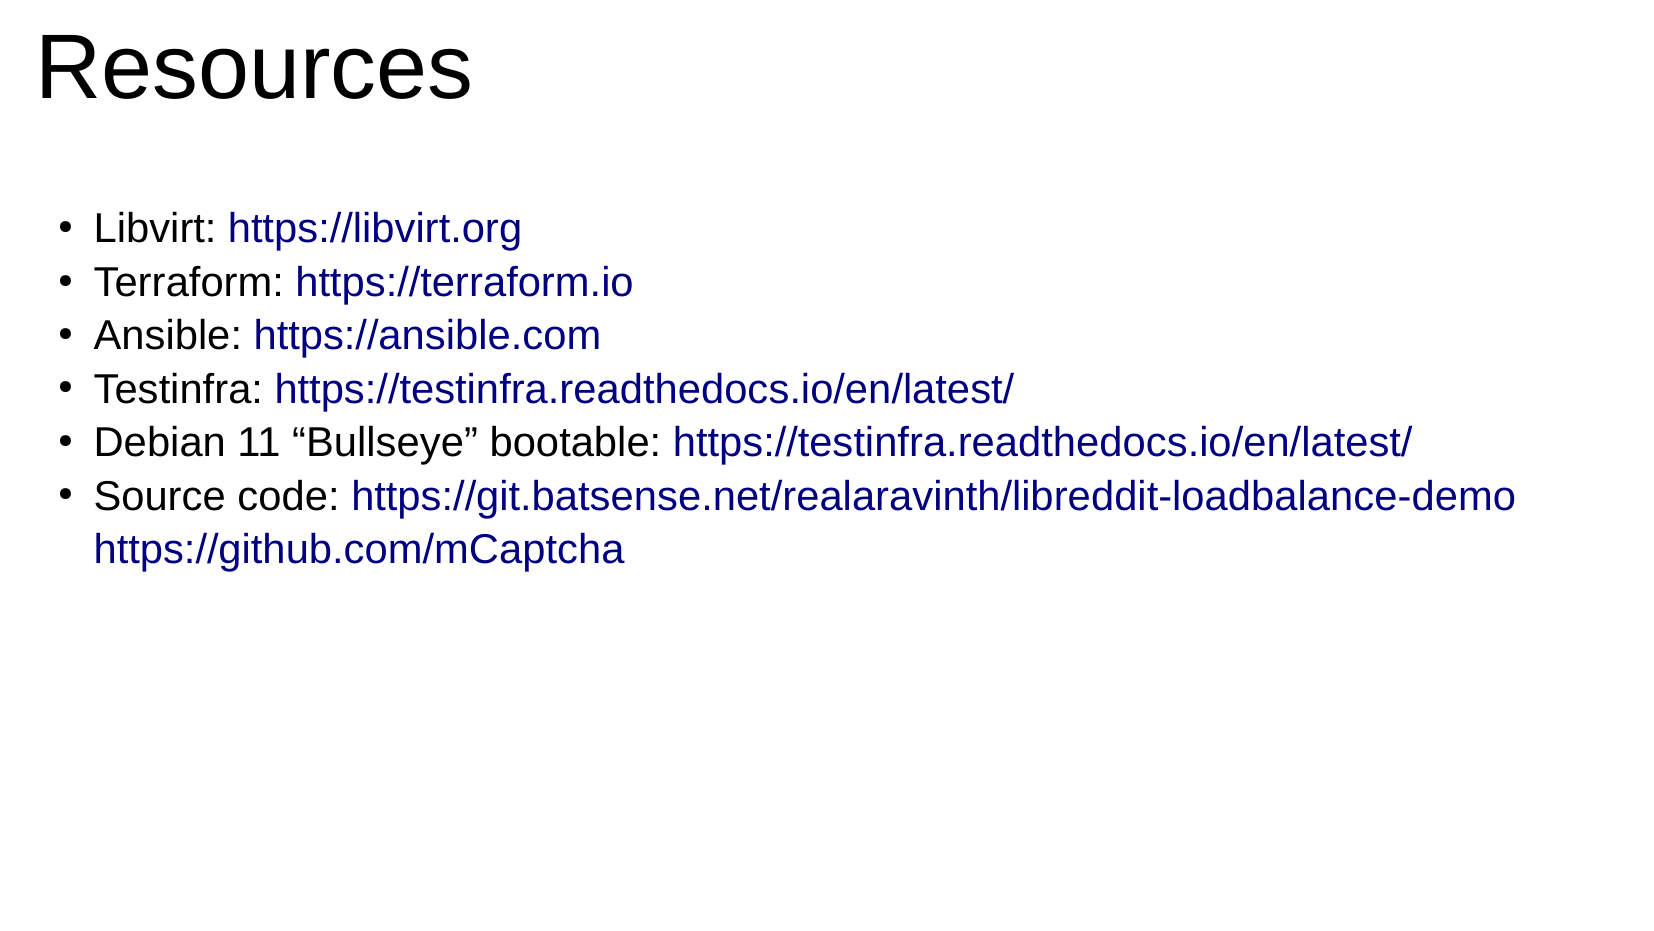

# Resources
Libvirt: https://libvirt.org
Terraform: https://terraform.io
Ansible: https://ansible.com
Testinfra: https://testinfra.readthedocs.io/en/latest/
Debian 11 “Bullseye” bootable: https://testinfra.readthedocs.io/en/latest/
Source code: https://git.batsense.net/realaravinth/libreddit-loadbalance-demohttps://github.com/mCaptcha